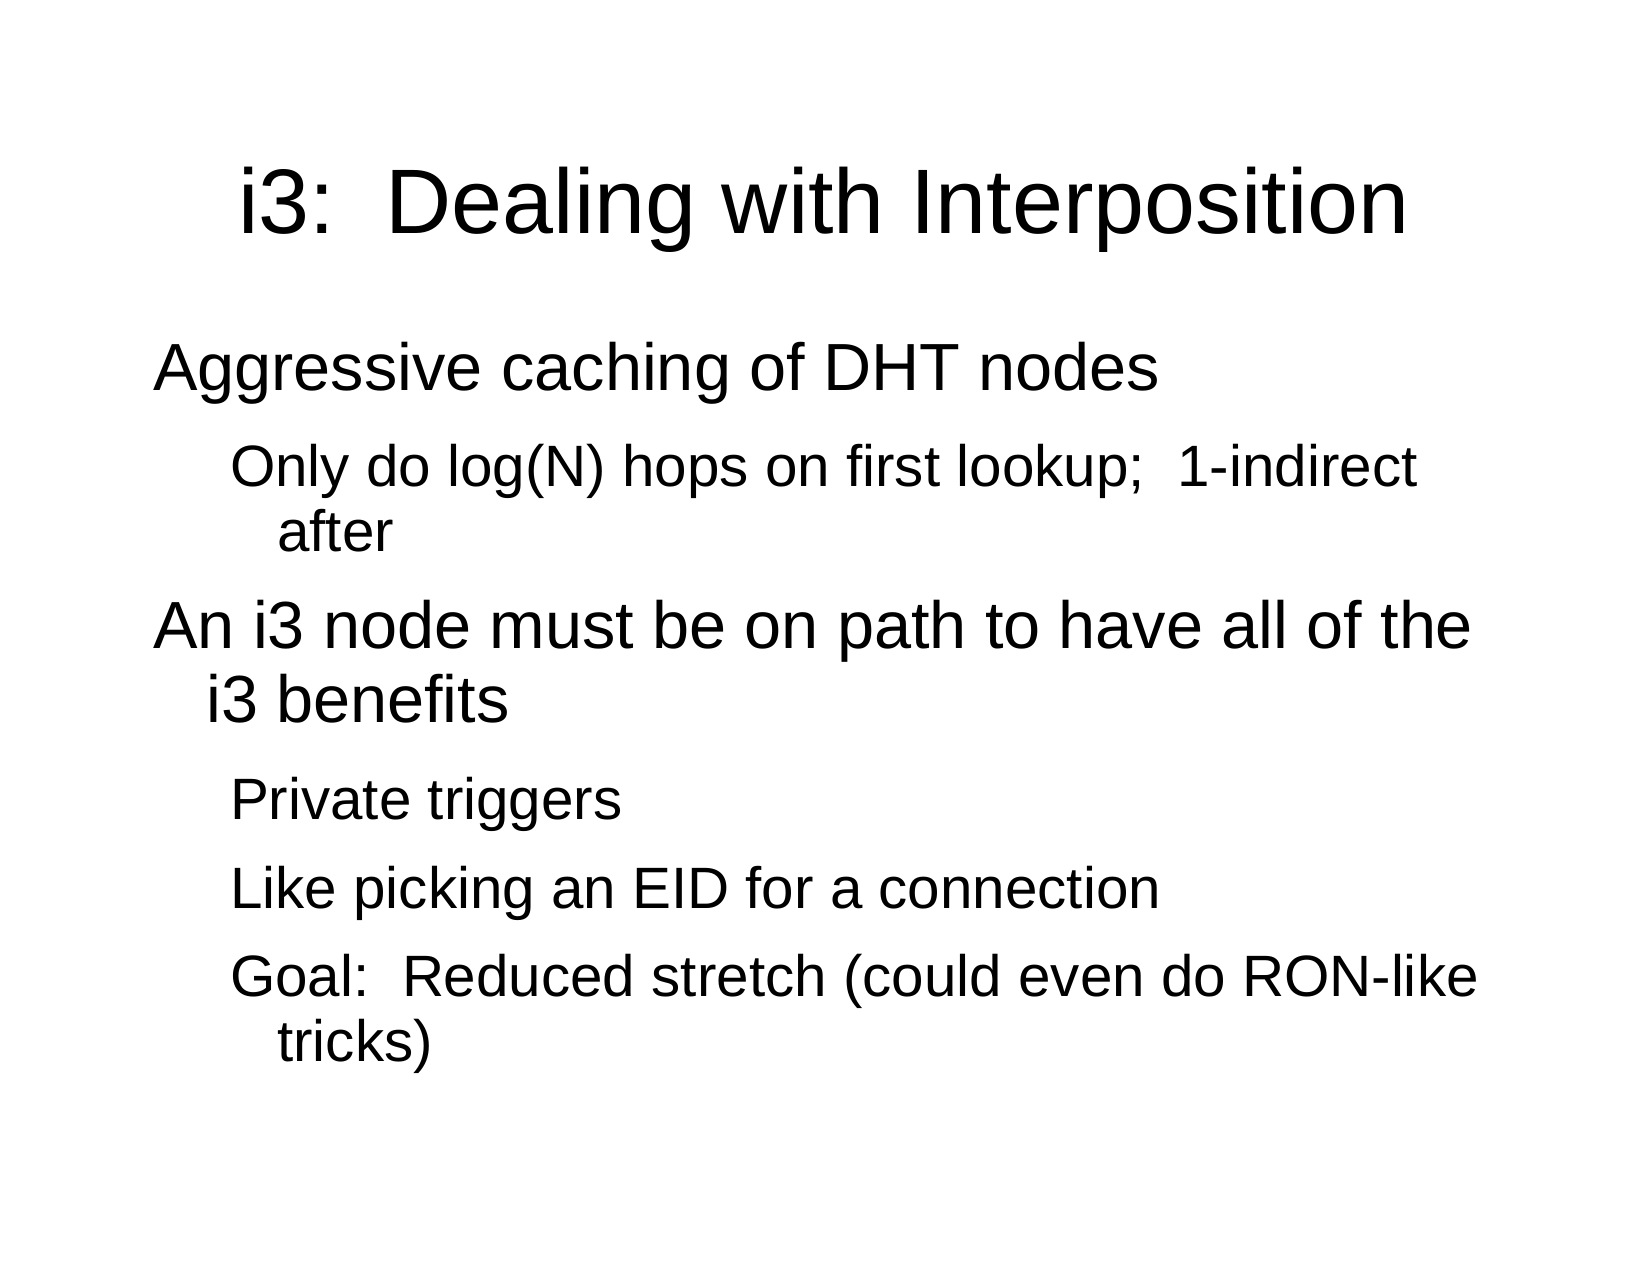

# i3: Dealing with Interposition
Aggressive caching of DHT nodes
Only do log(N) hops on first lookup; 1-indirect after
An i3 node must be on path to have all of the i3 benefits
Private triggers
Like picking an EID for a connection
Goal: Reduced stretch (could even do RON-like tricks)